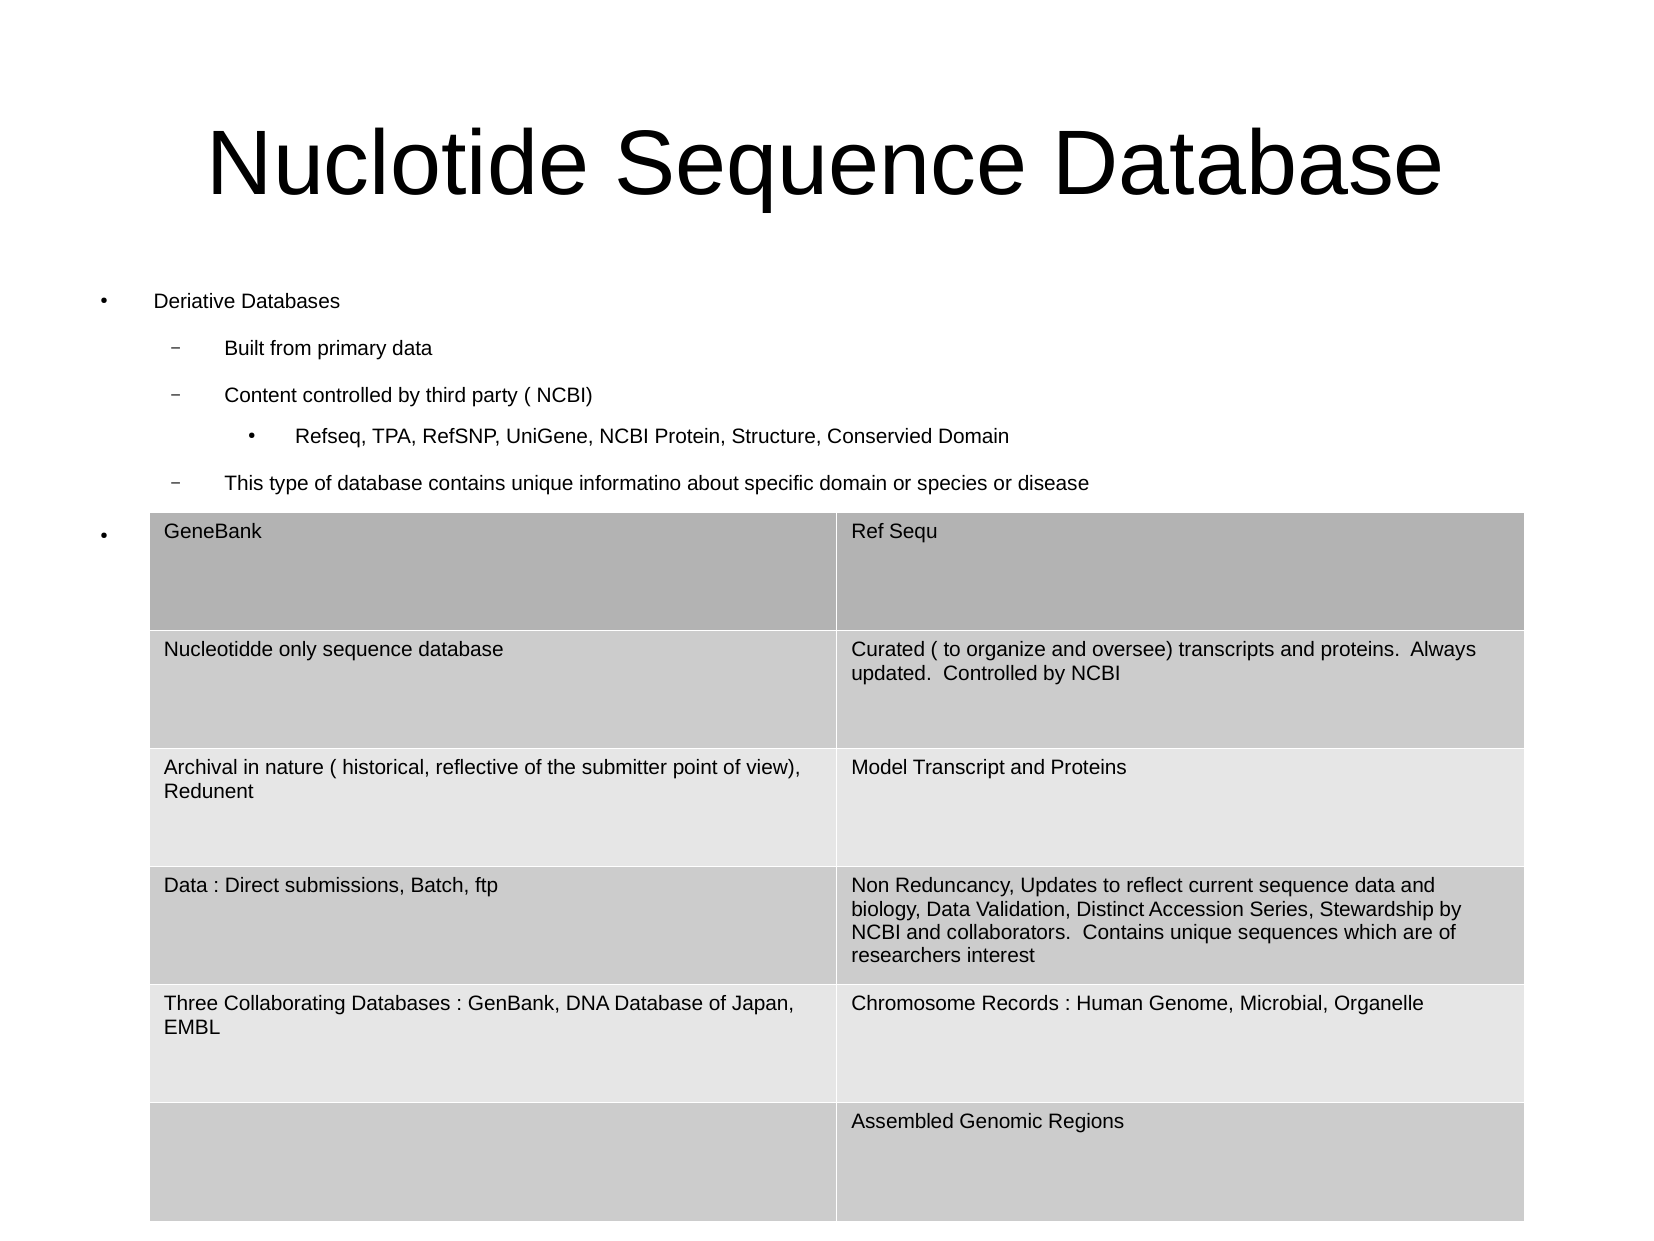

# Nuclotide Sequence Database
Deriative Databases
Built from primary data
Content controlled by third party ( NCBI)
Refseq, TPA, RefSNP, UniGene, NCBI Protein, Structure, Conservied Domain
This type of database contains unique informatino about specific domain or species or disease
| GeneBank | Ref Sequ |
| --- | --- |
| Nucleotidde only sequence database | Curated ( to organize and oversee) transcripts and proteins. Always updated. Controlled by NCBI |
| Archival in nature ( historical, reflective of the submitter point of view), Redunent | Model Transcript and Proteins |
| Data : Direct submissions, Batch, ftp | Non Reduncancy, Updates to reflect current sequence data and biology, Data Validation, Distinct Accession Series, Stewardship by NCBI and collaborators. Contains unique sequences which are of researchers interest |
| Three Collaborating Databases : GenBank, DNA Database of Japan, EMBL | Chromosome Records : Human Genome, Microbial, Organelle |
| | Assembled Genomic Regions |